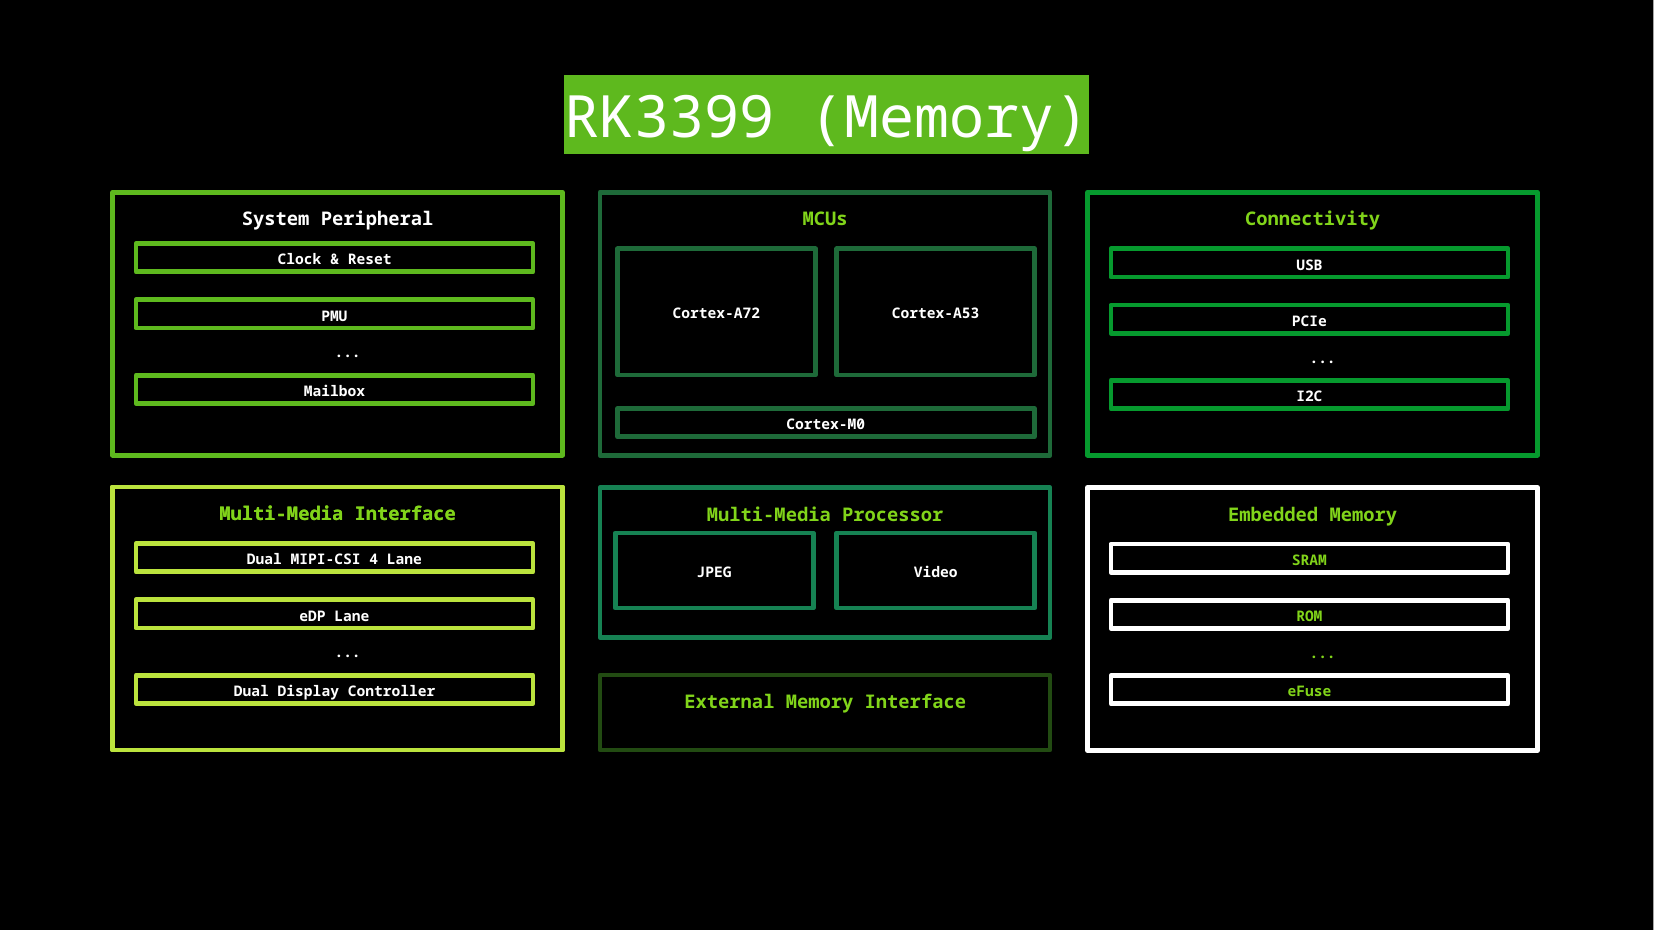

# RK3399 (Memory)
System Peripheral
MCUs
Connectivity
Clock & Reset
Cortex-A72
Cortex-A53
USB
PMU
PCIe
...
...
Mailbox
I2C
Cortex-M0
Multi-Media Interface
Multi-Media Interface
Multi-Media Processor
Embedded Memory
JPEG
Video
Dual MIPI-CSI 4 Lane
SRAM
eDP Lane
ROM
...
...
External Memory Interface
Dual Display Controller
eFuse